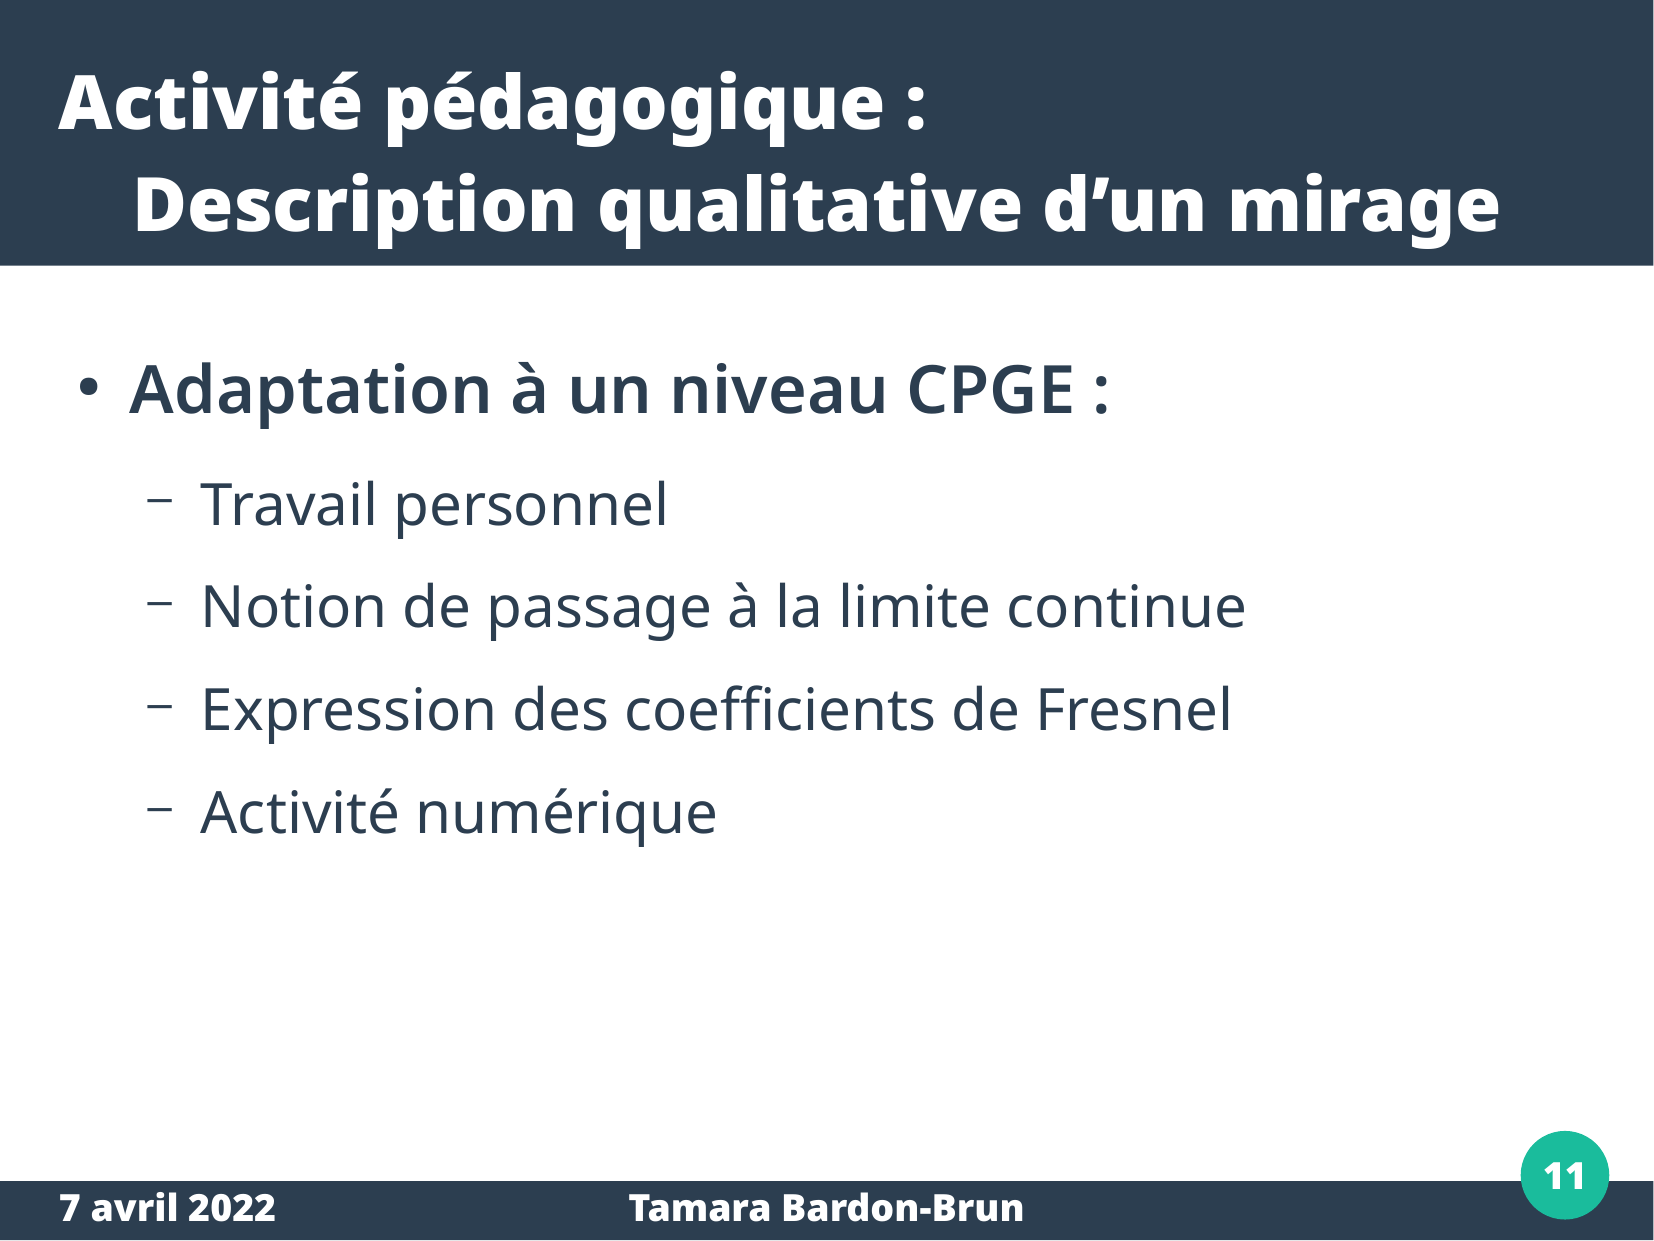

# Activité pédagogique : Description qualitative d’un mirage
Adaptation à un niveau CPGE :
Travail personnel
Notion de passage à la limite continue
Expression des coefficients de Fresnel
Activité numérique
11
7 avril 2022
Tamara Bardon-Brun